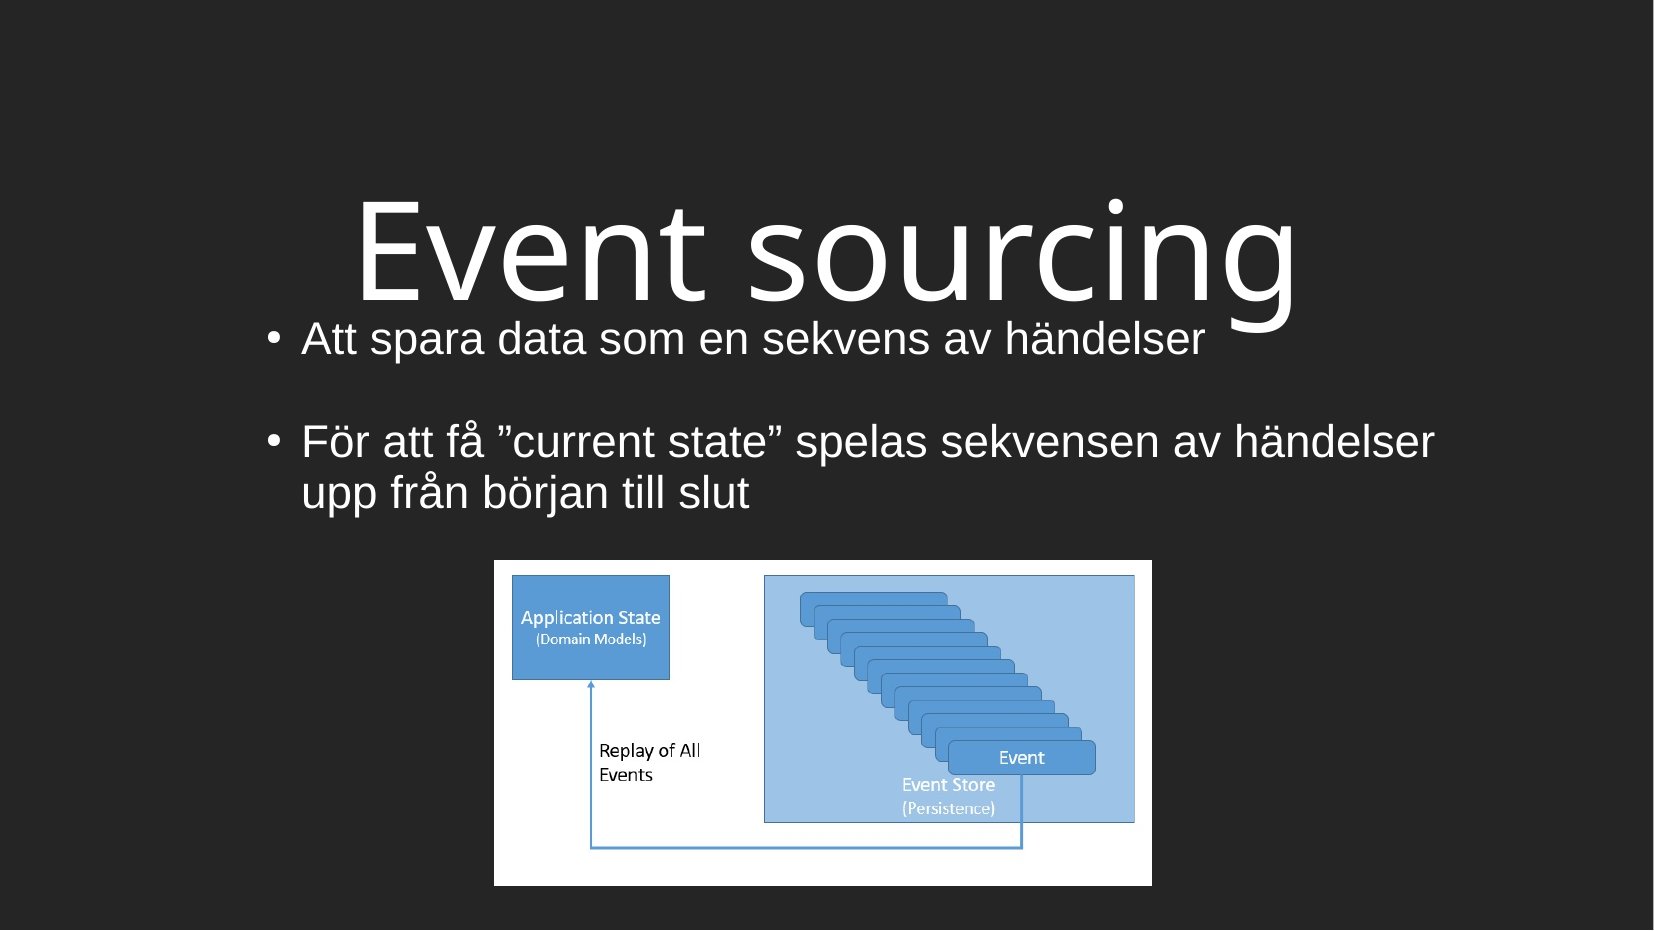

# Event sourcing
Att spara data som en sekvens av händelser
För att få ”current state” spelas sekvensen av händelser
upp från början till slut